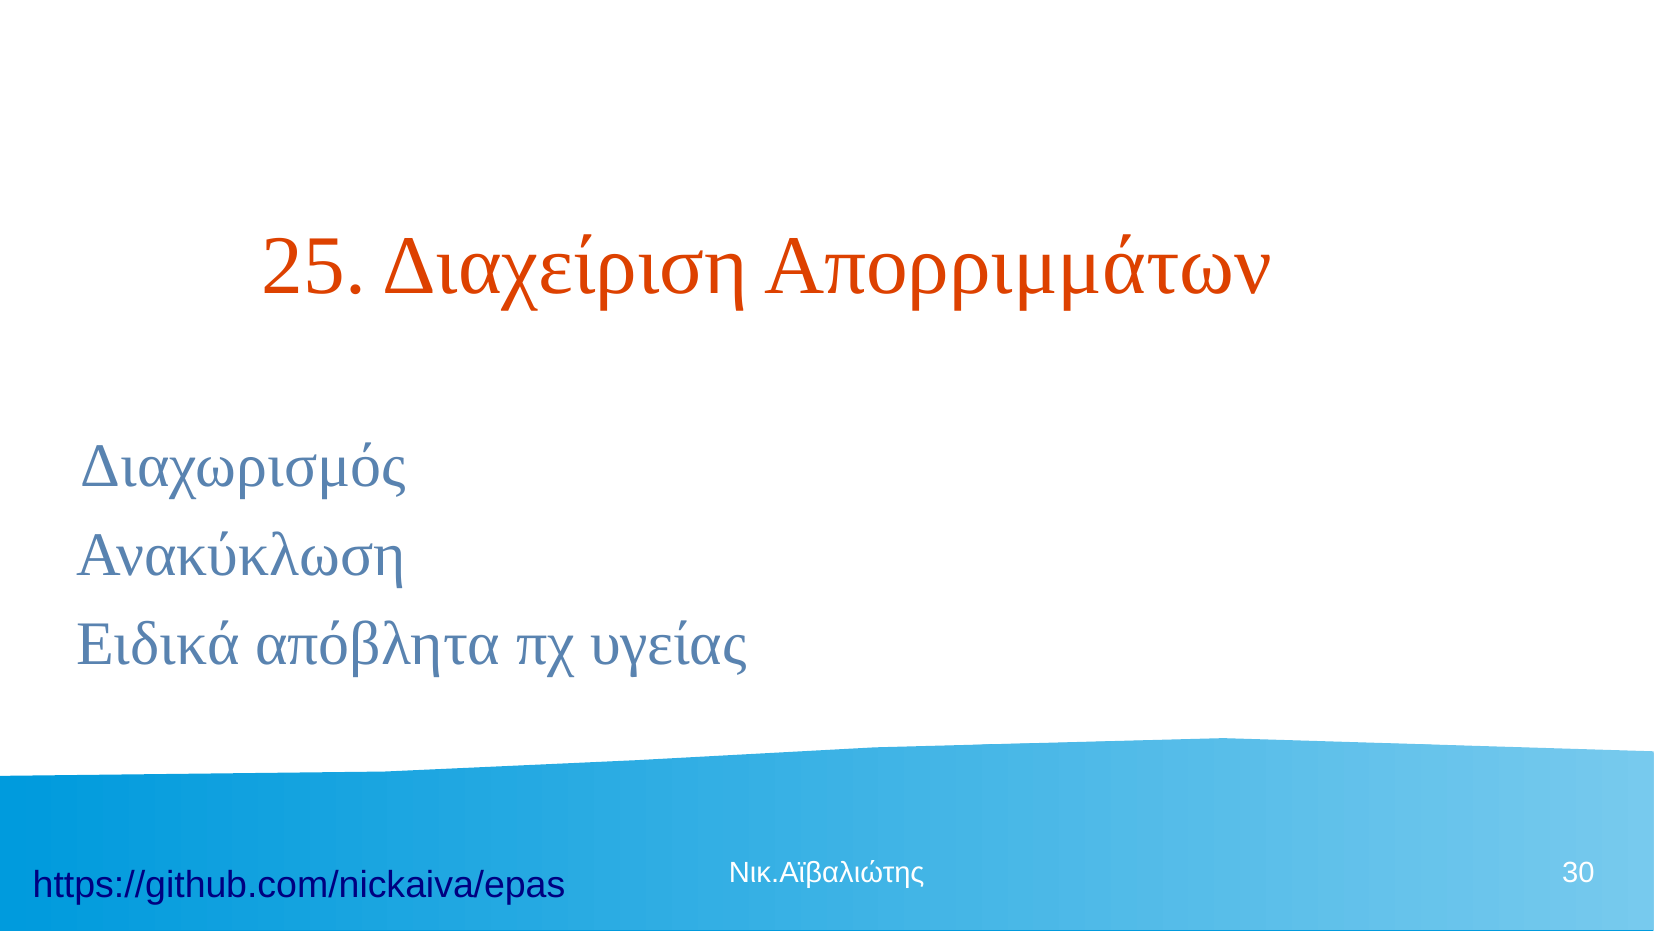

# 25. Διαχείριση Απορριμμάτων
 Διαχωρισμός
 Ανακύκλωση
 Ειδικά απόβλητα πχ υγείας
Νικ.Αϊβαλιώτης
30